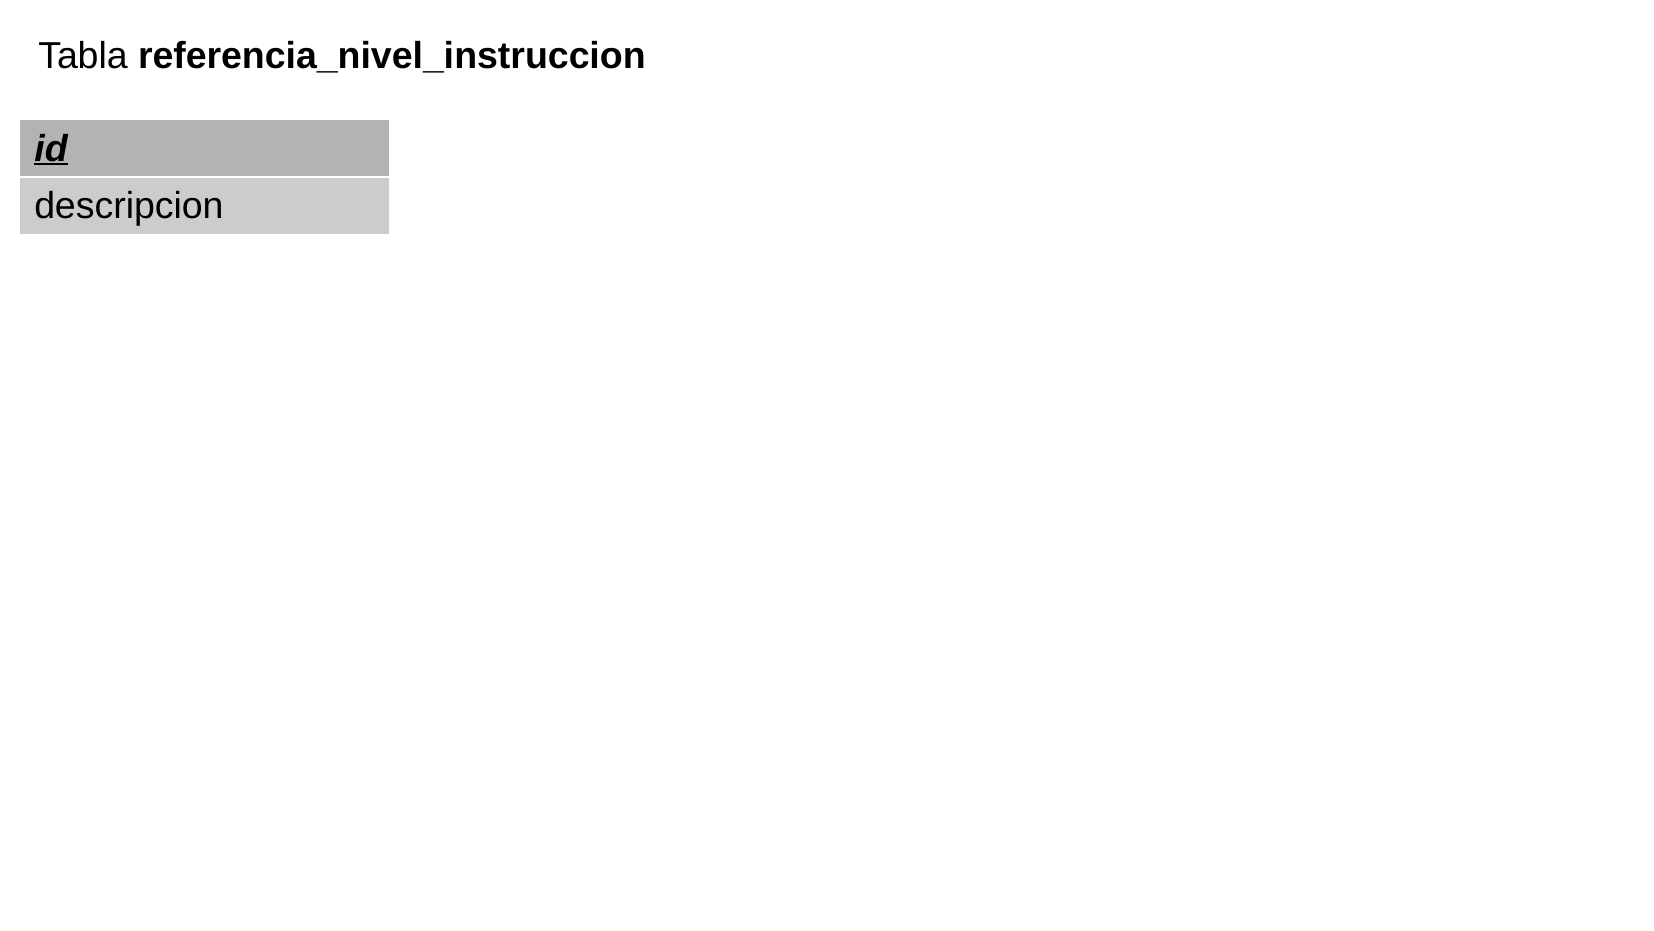

Tabla referencia_nivel_instruccion
| id |
| --- |
| descripcion |